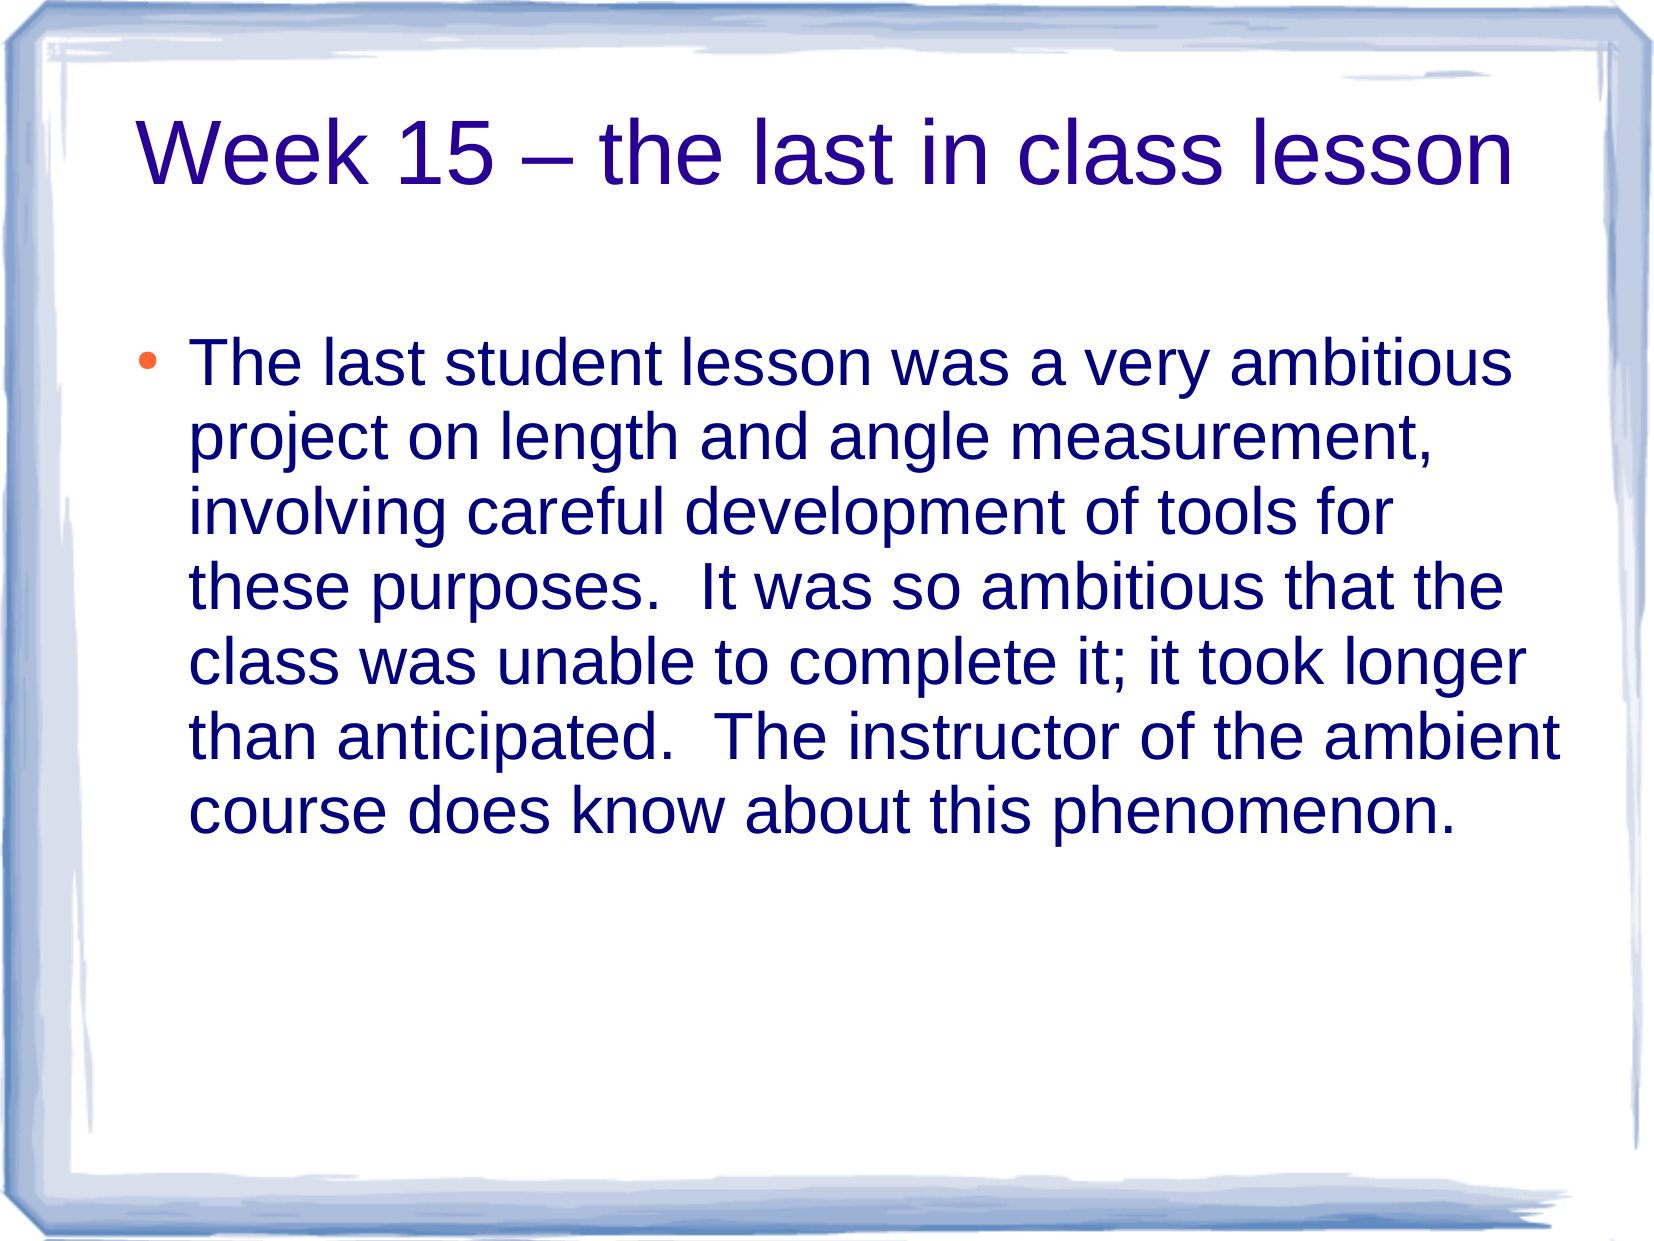

# Week 15 – the last in class lesson
The last student lesson was a very ambitious project on length and angle measurement, involving careful development of tools for these purposes. It was so ambitious that the class was unable to complete it; it took longer than anticipated. The instructor of the ambient course does know about this phenomenon.